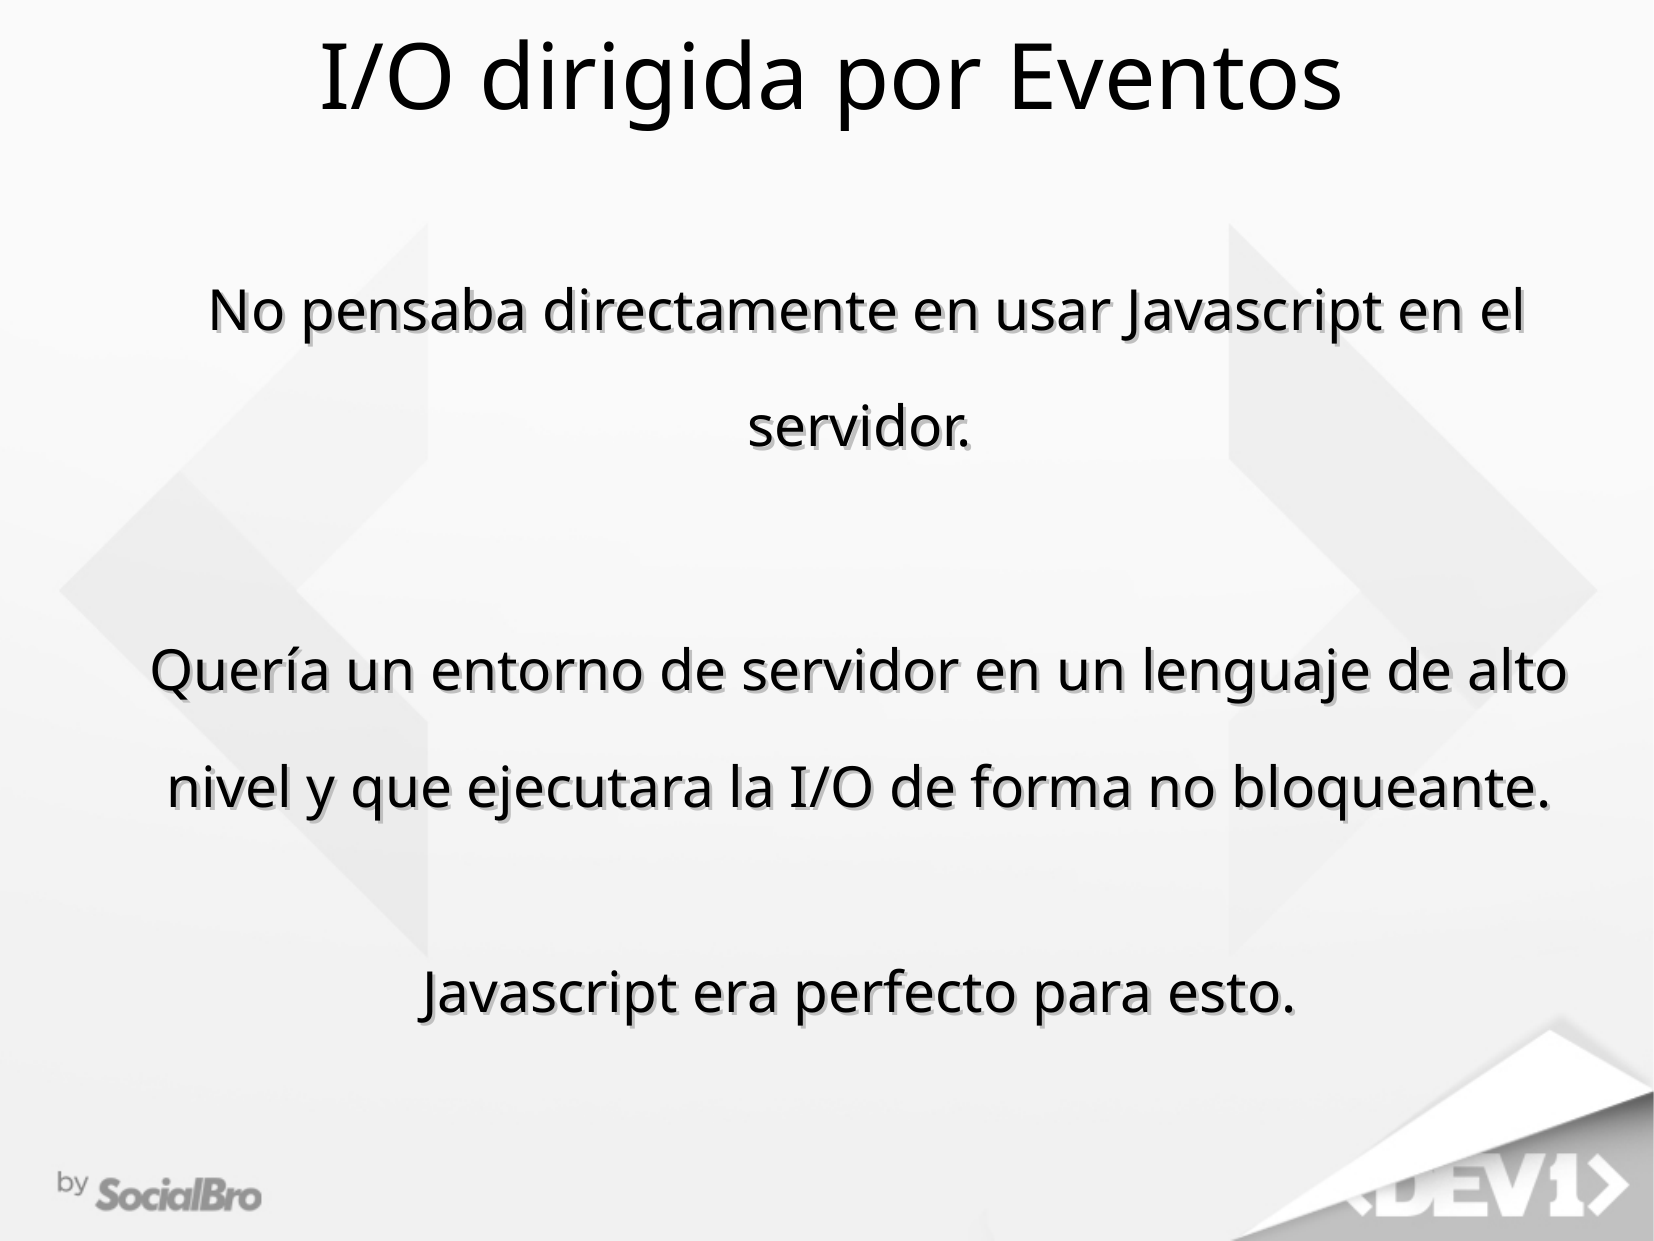

I/O dirigida por Eventos
# No pensaba directamente en usar Javascript en el servidor.
Quería un entorno de servidor en un lenguaje de alto nivel y que ejecutara la I/O de forma no bloqueante.
Javascript era perfecto para esto.